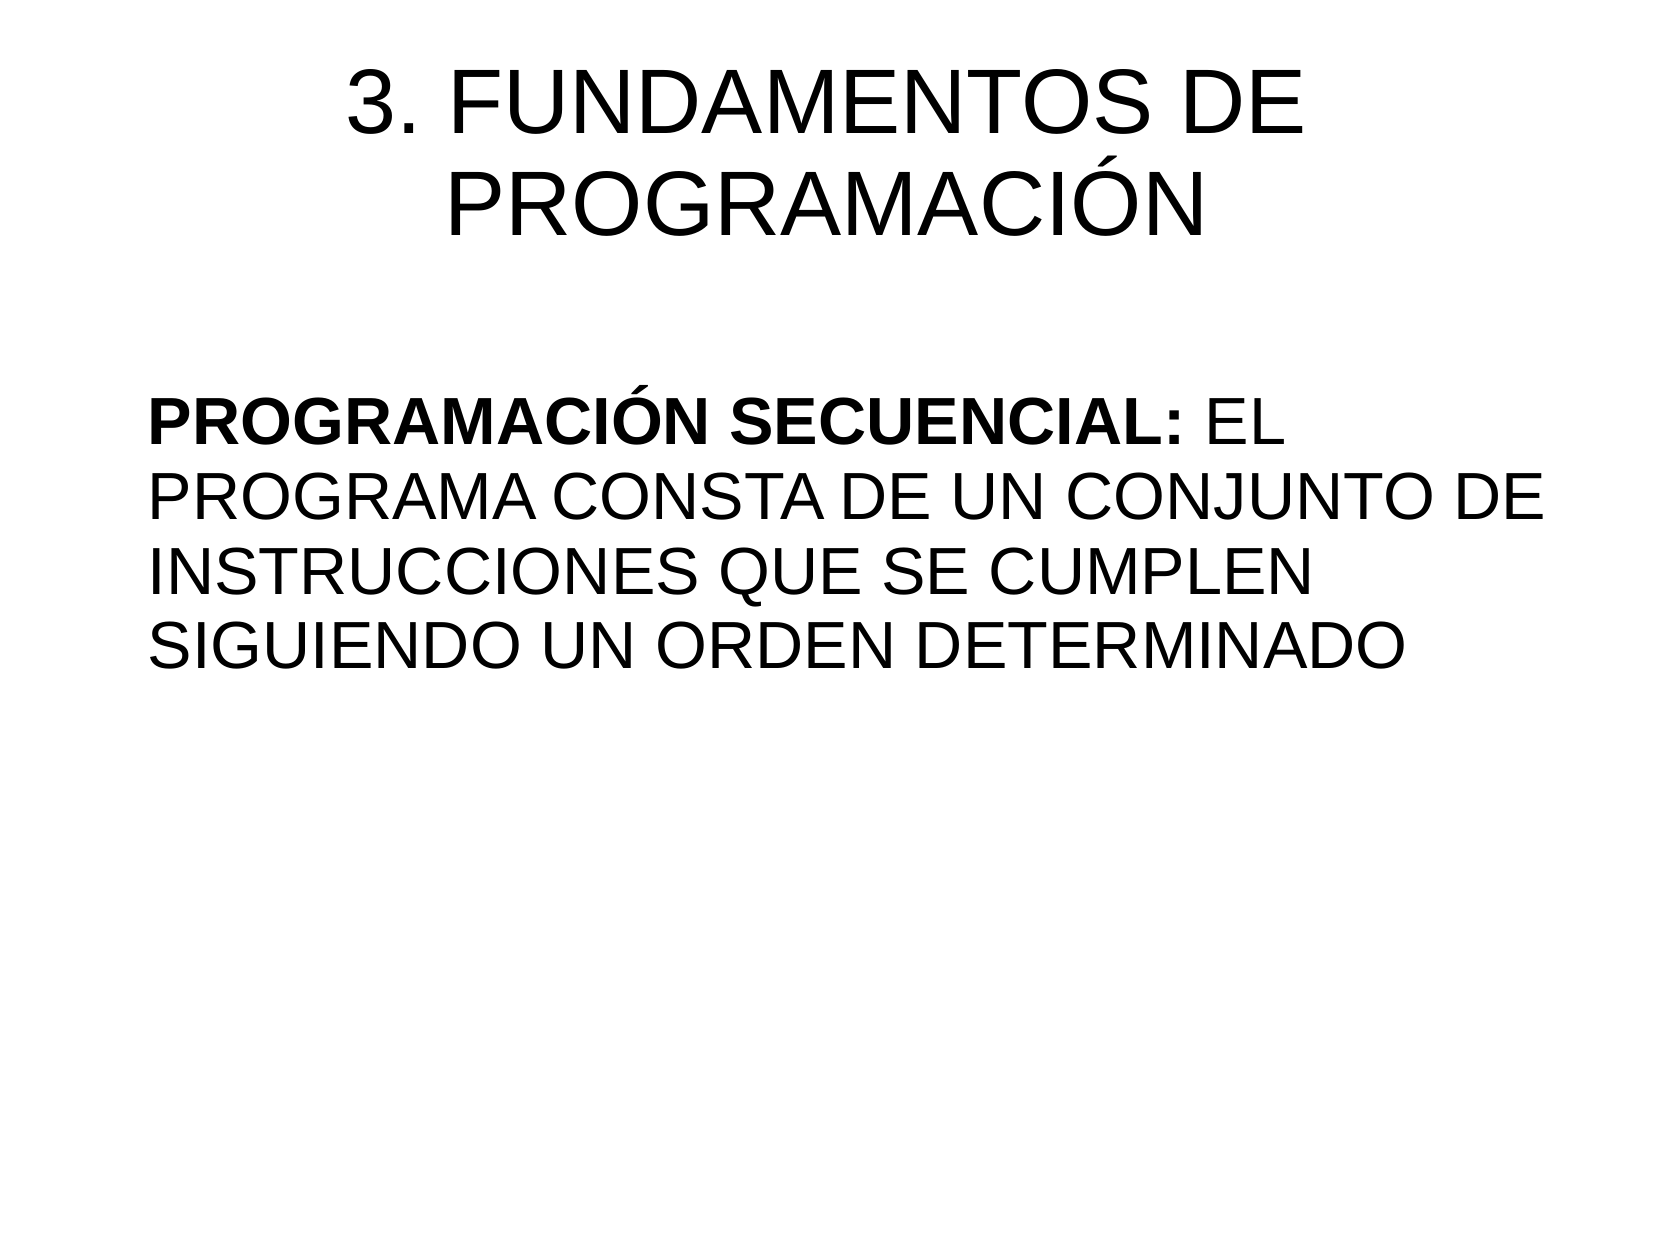

# 3. FUNDAMENTOS DE PROGRAMACIÓN
PROGRAMACIÓN SECUENCIAL: EL PROGRAMA CONSTA DE UN CONJUNTO DE INSTRUCCIONES QUE SE CUMPLEN SIGUIENDO UN ORDEN DETERMINADO